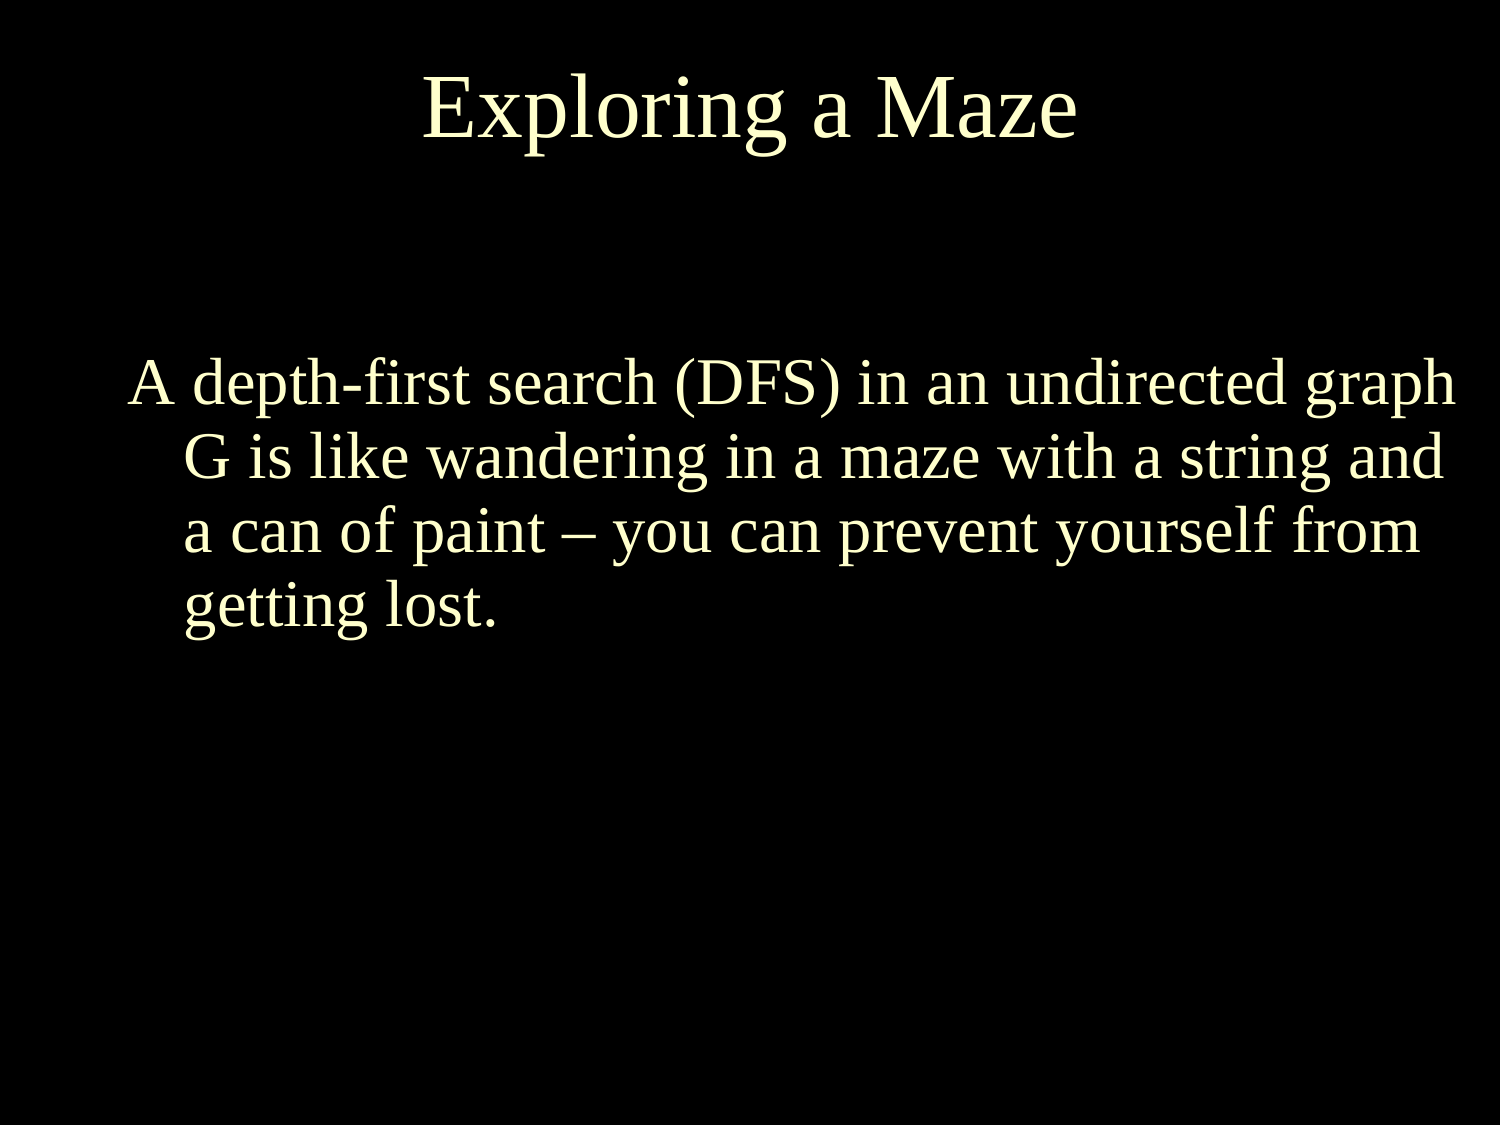

# Exploring a Maze
A depth-first search (DFS) in an undirected graph G is like wandering in a maze with a string and a can of paint – you can prevent yourself from getting lost.